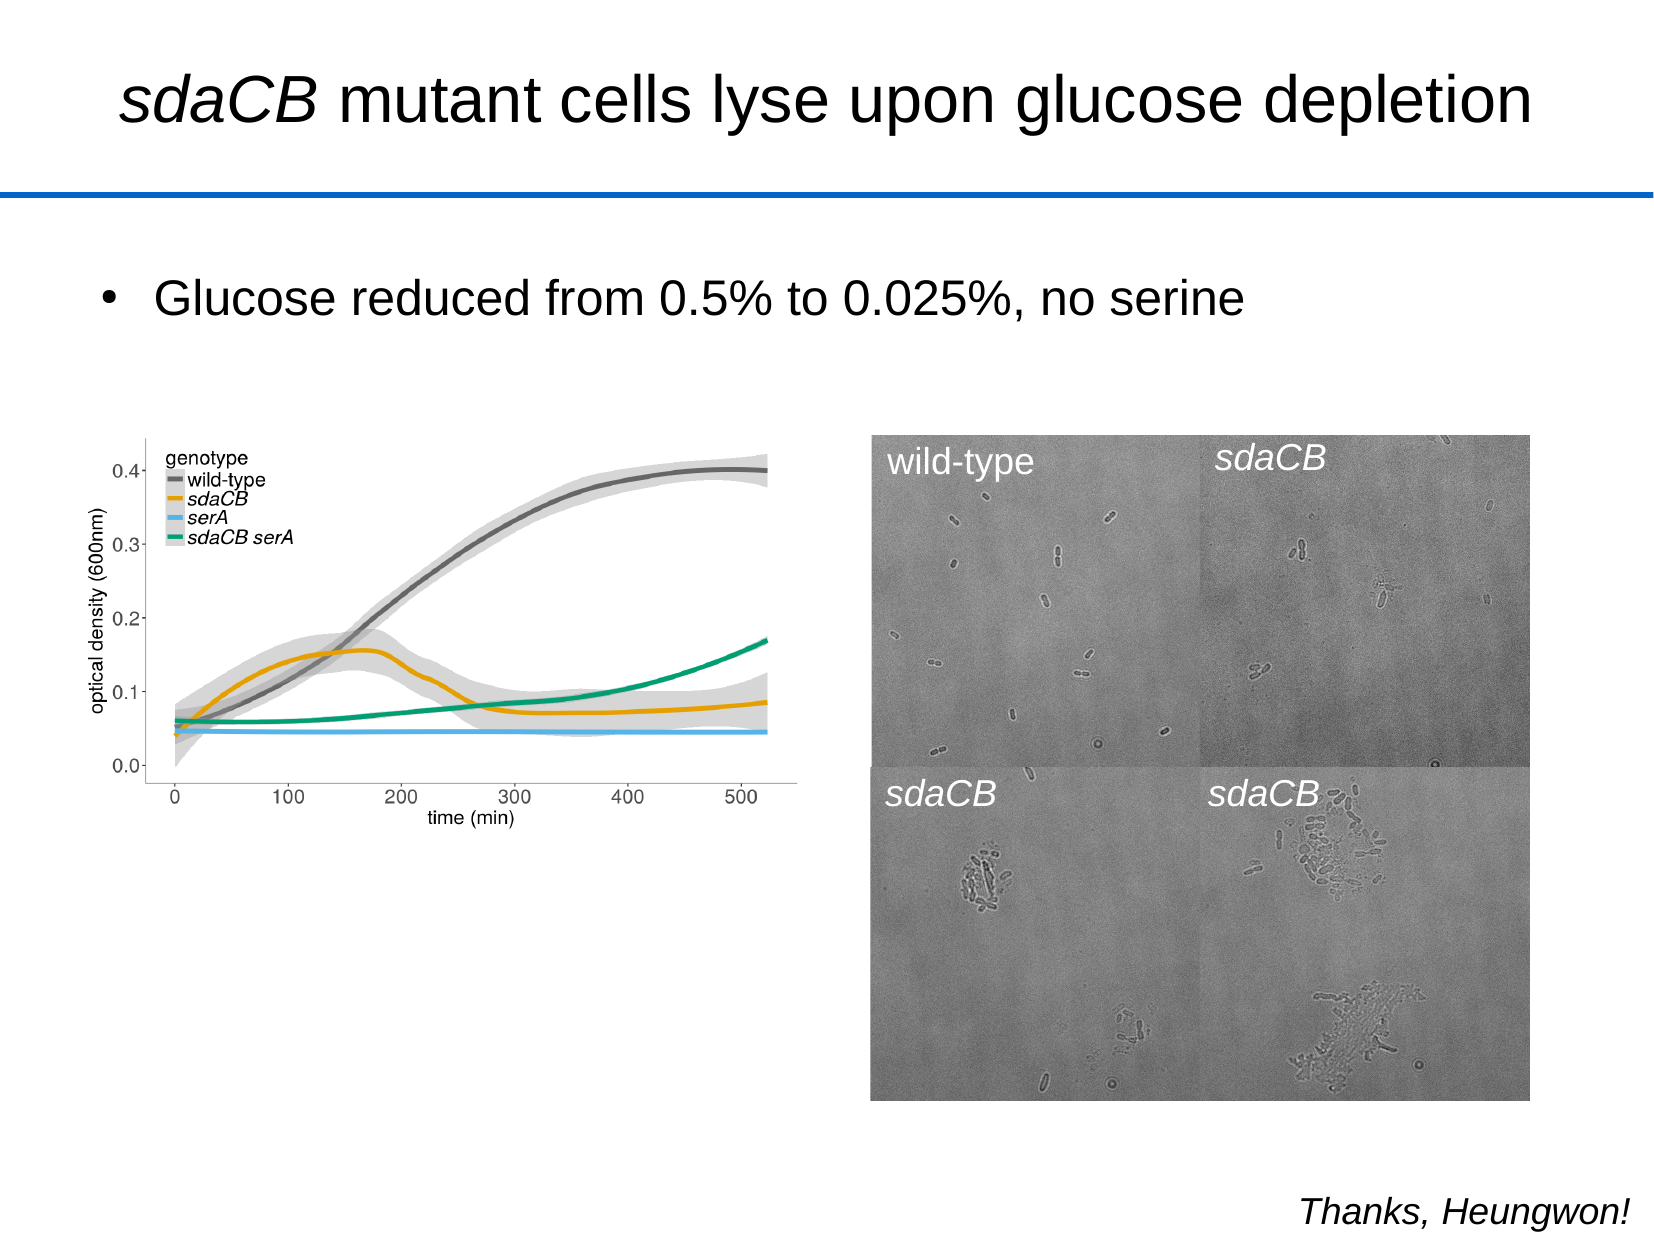

# sdaCB mutant cells lyse upon glucose depletion
Glucose reduced from 0.5% to 0.025%, no serine
sdaCB
wild-type
sdaCB
sdaCB
Thanks, Heungwon!